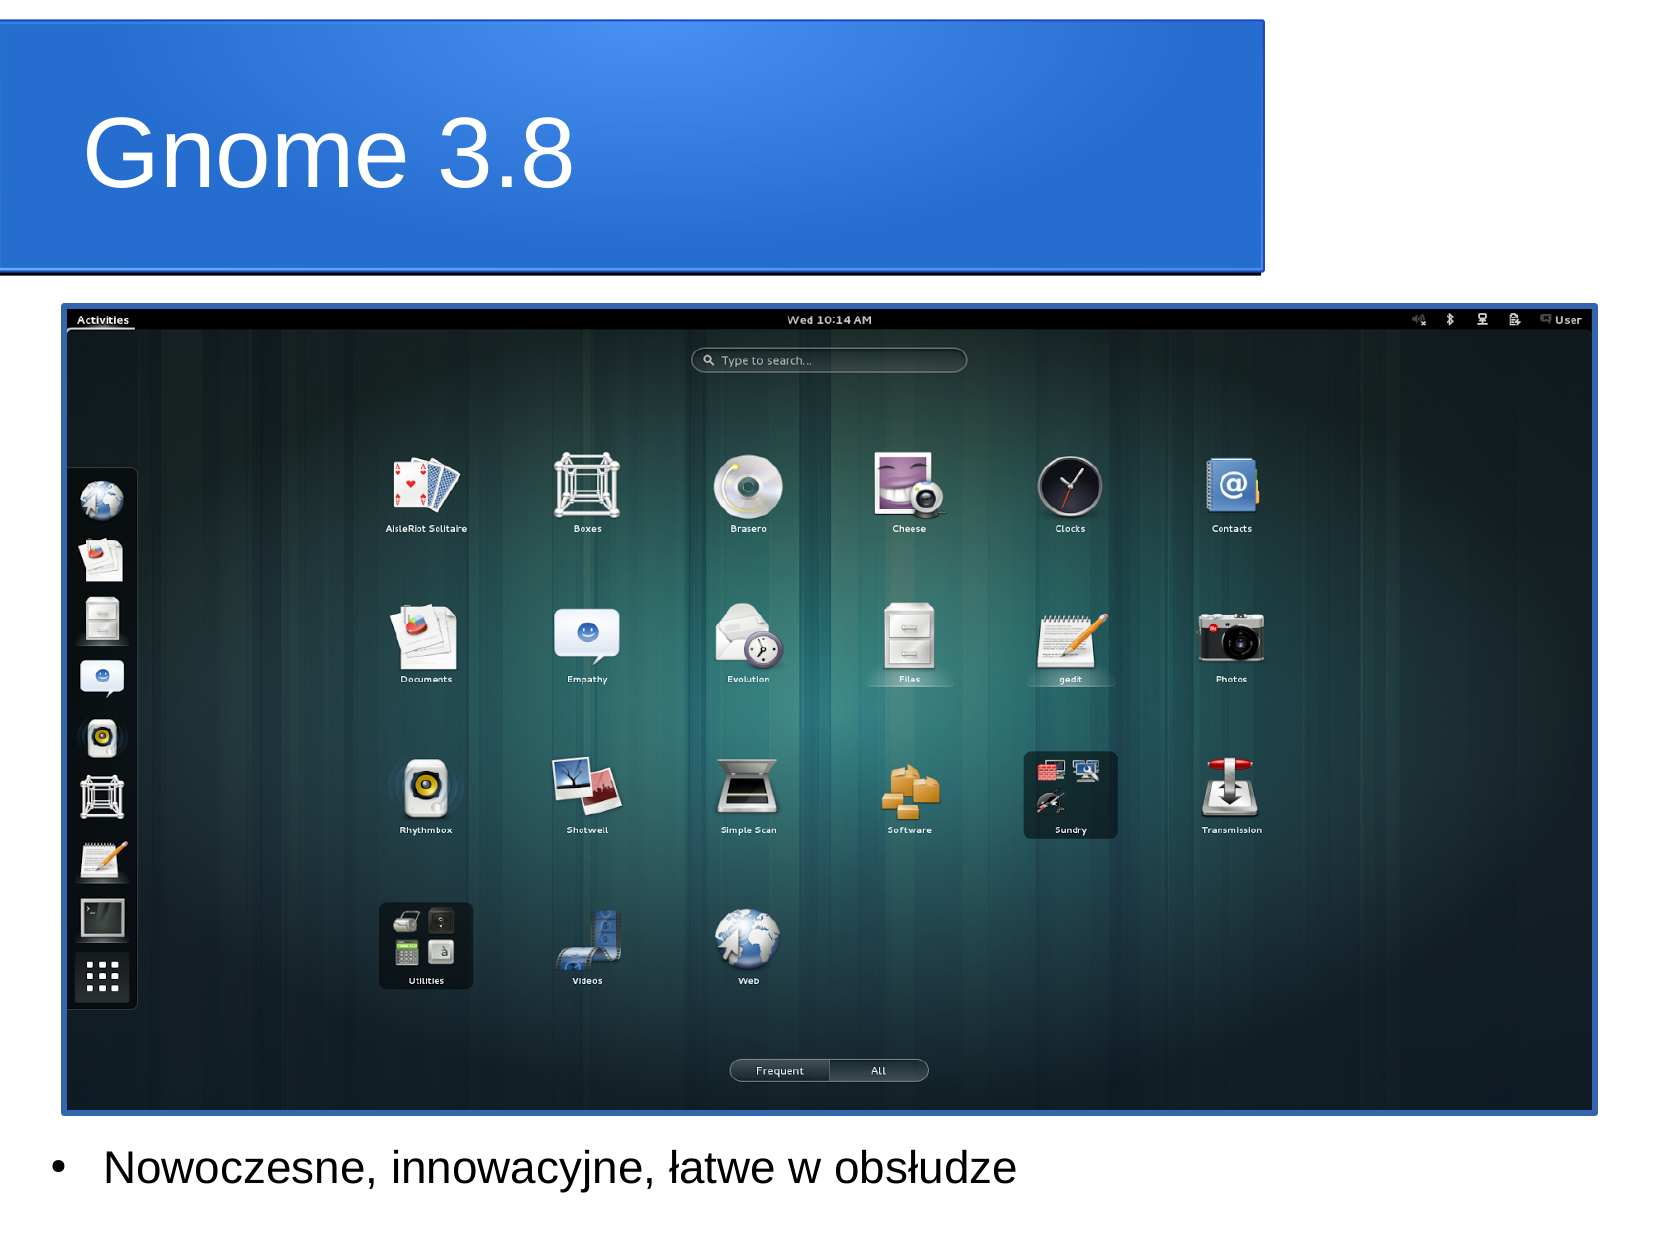

# Gnome 3.8
Nowoczesne, innowacyjne, łatwe w obsłudze